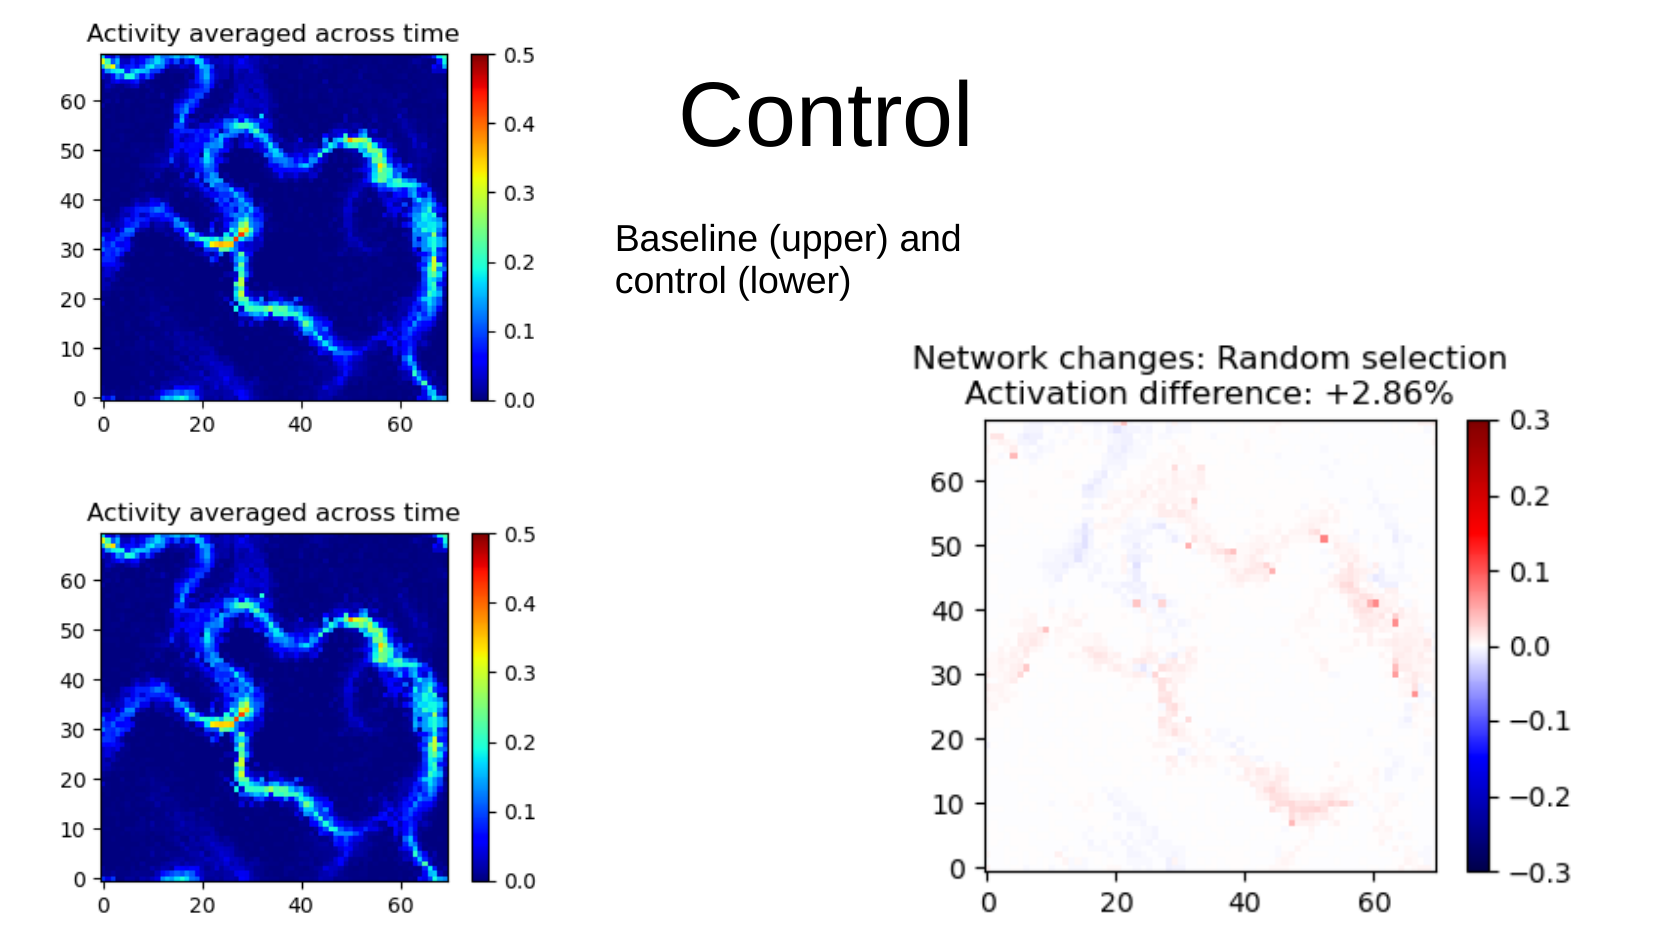

# Control
Baseline (upper) and control (lower)